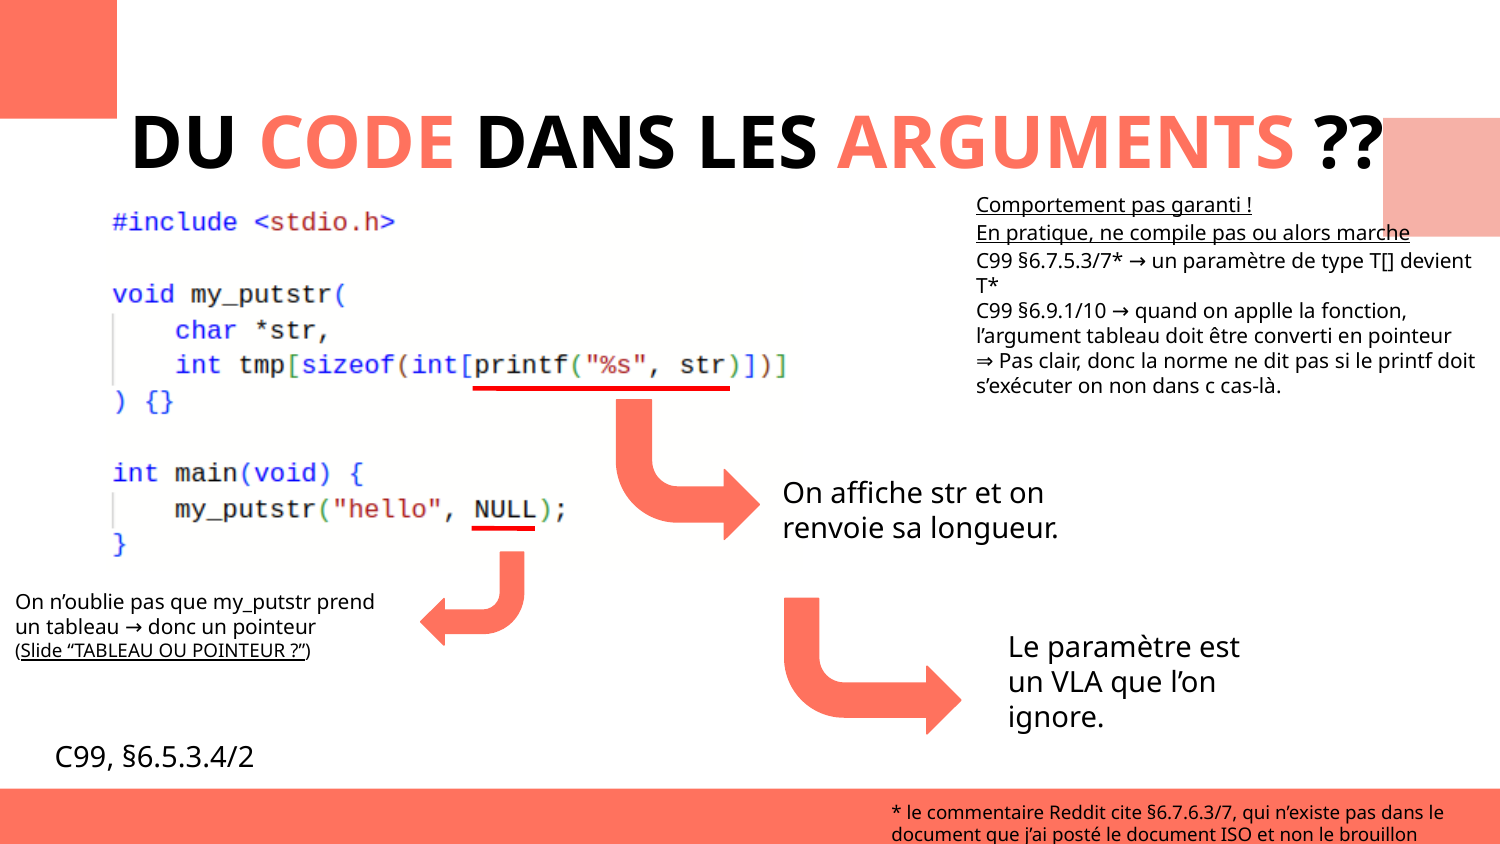

# DU CODE DANS LES ARGUMENTS ??
Comportement pas garanti !
En pratique, ne compile pas ou alors marche
C99 §6.7.5.3/7* → un paramètre de type T[] devient T*
C99 §6.9.1/10 → quand on applle la fonction, l’argument tableau doit être converti en pointeur
⇒ Pas clair, donc la norme ne dit pas si le printf doit s’exécuter on non dans c cas-là.
On affiche str et on renvoie sa longueur.
On n’oublie pas que my_putstr prend un tableau → donc un pointeur
(Slide “TABLEAU OU POINTEUR ?”)
Le paramètre est un VLA que l’on ignore.
C99, §6.5.3.4/2
* le commentaire Reddit cite §6.7.6.3/7, qui n’existe pas dans le document que j’ai posté le document ISO et non le brouillon